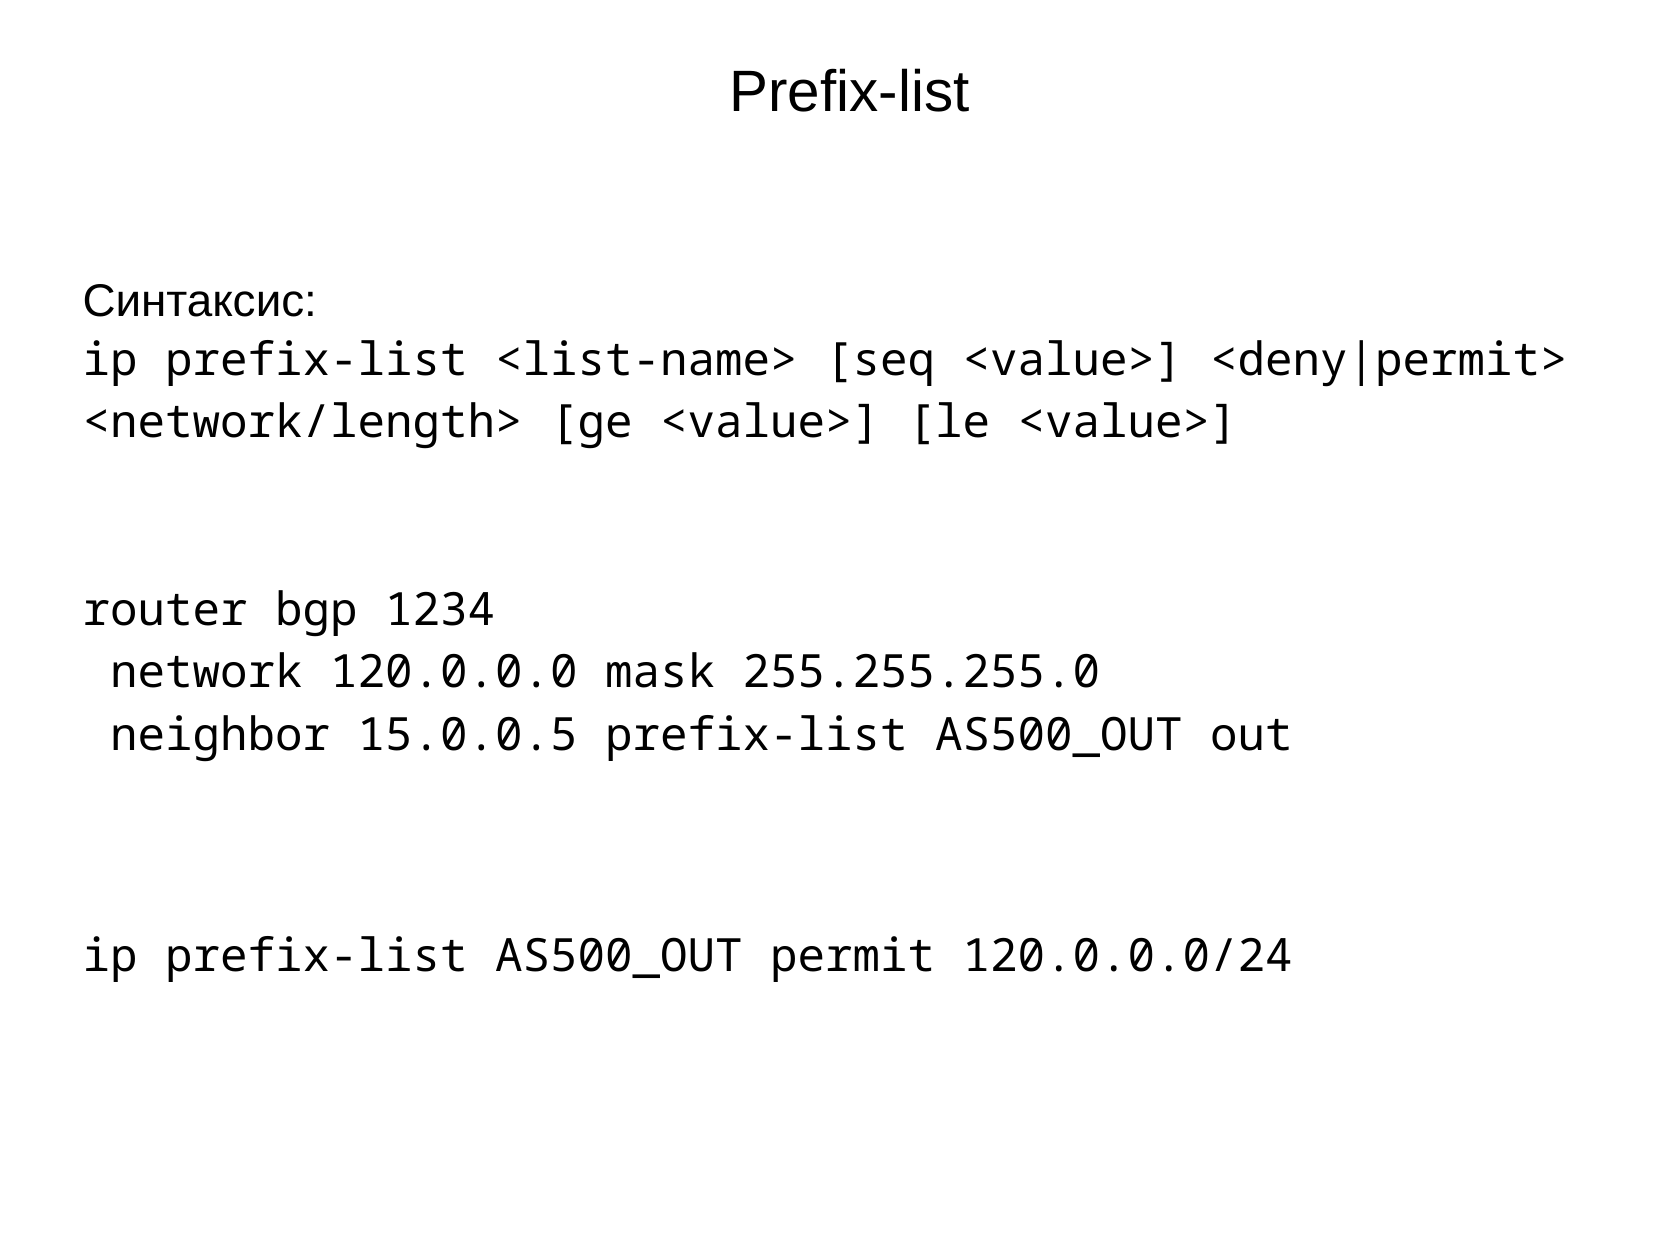

# Prefix-list
Синтаксис:
ip prefix-list <list-name> [seq <value>] <deny|permit> <network/length> [ge <value>] [le <value>]
router bgp 1234
 network 120.0.0.0 mask 255.255.255.0
 neighbor 15.0.0.5 prefix-list AS500_OUT out
ip prefix-list AS500_OUT permit 120.0.0.0/24